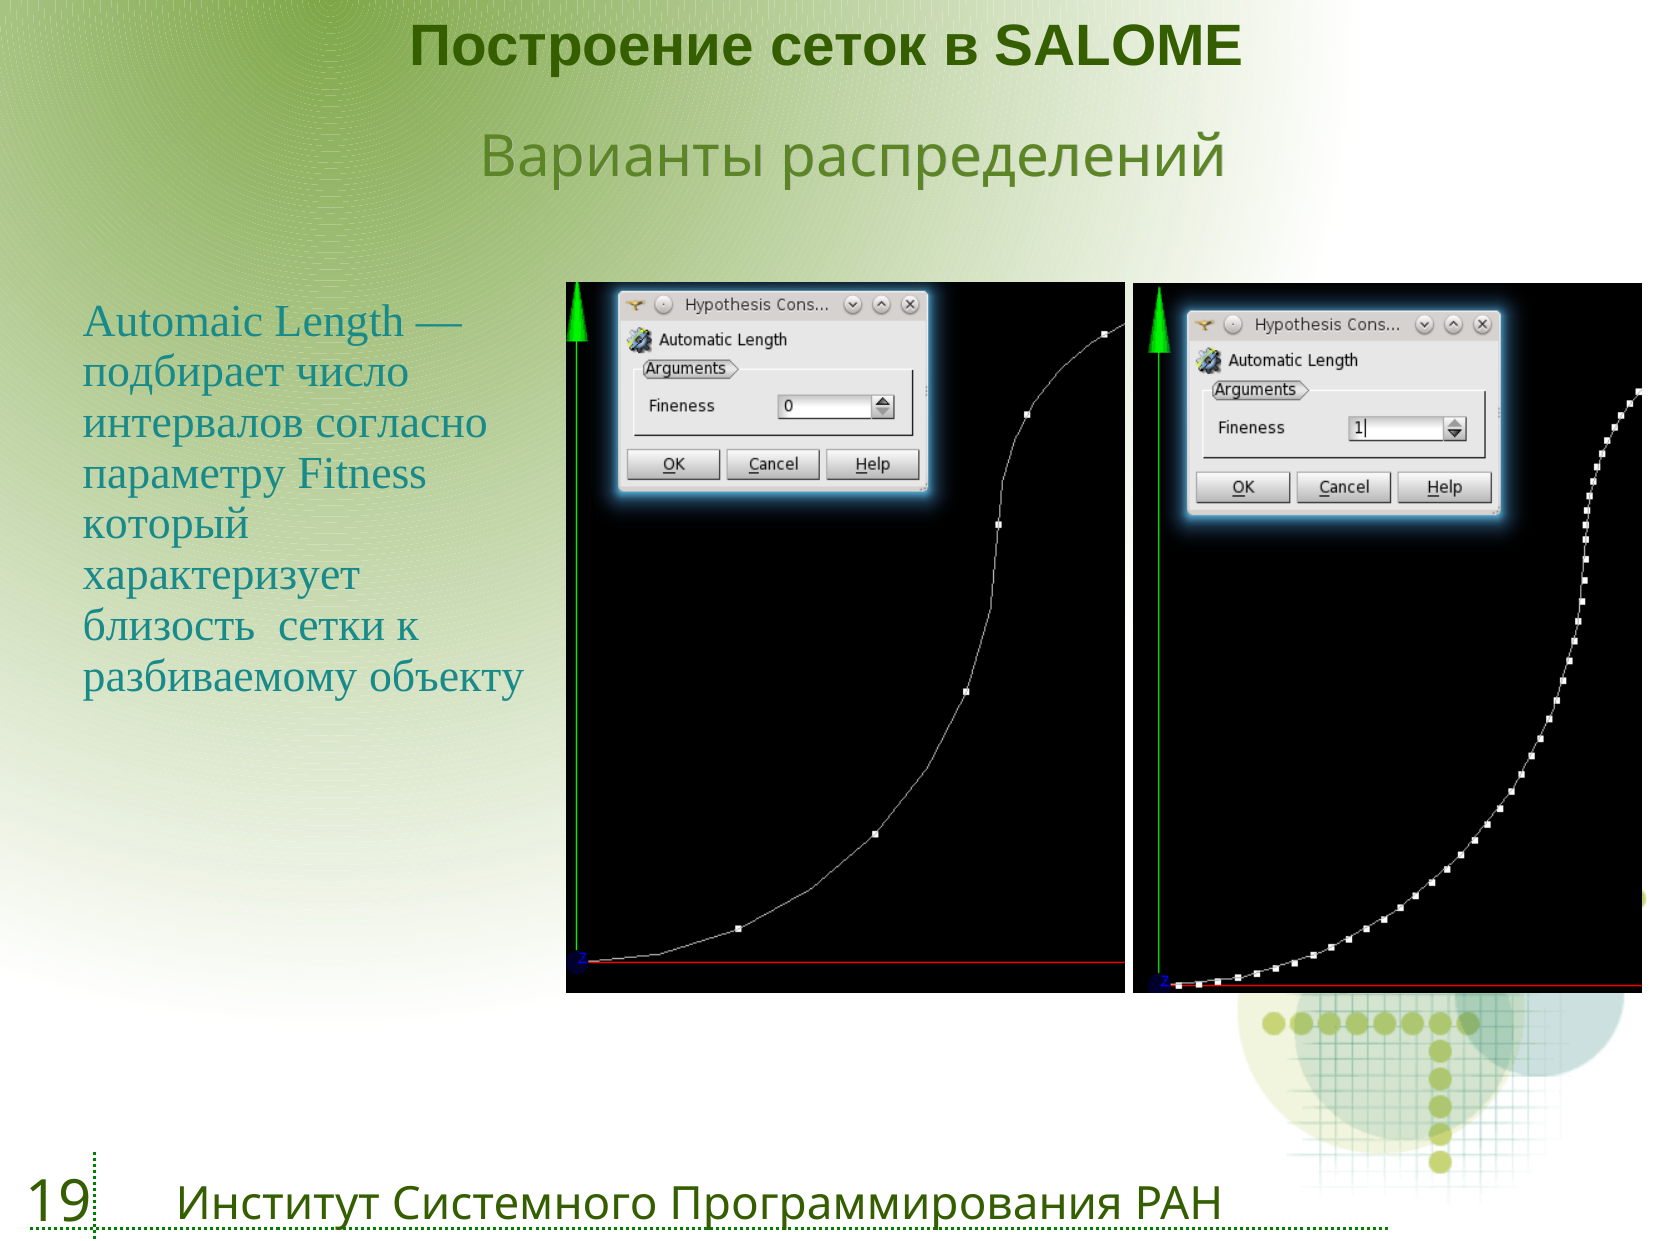

# Варианты распределений
Automaic Length — подбирает число интервалов согласно параметру Fitness который характеризует близость сетки к разбиваемому объекту